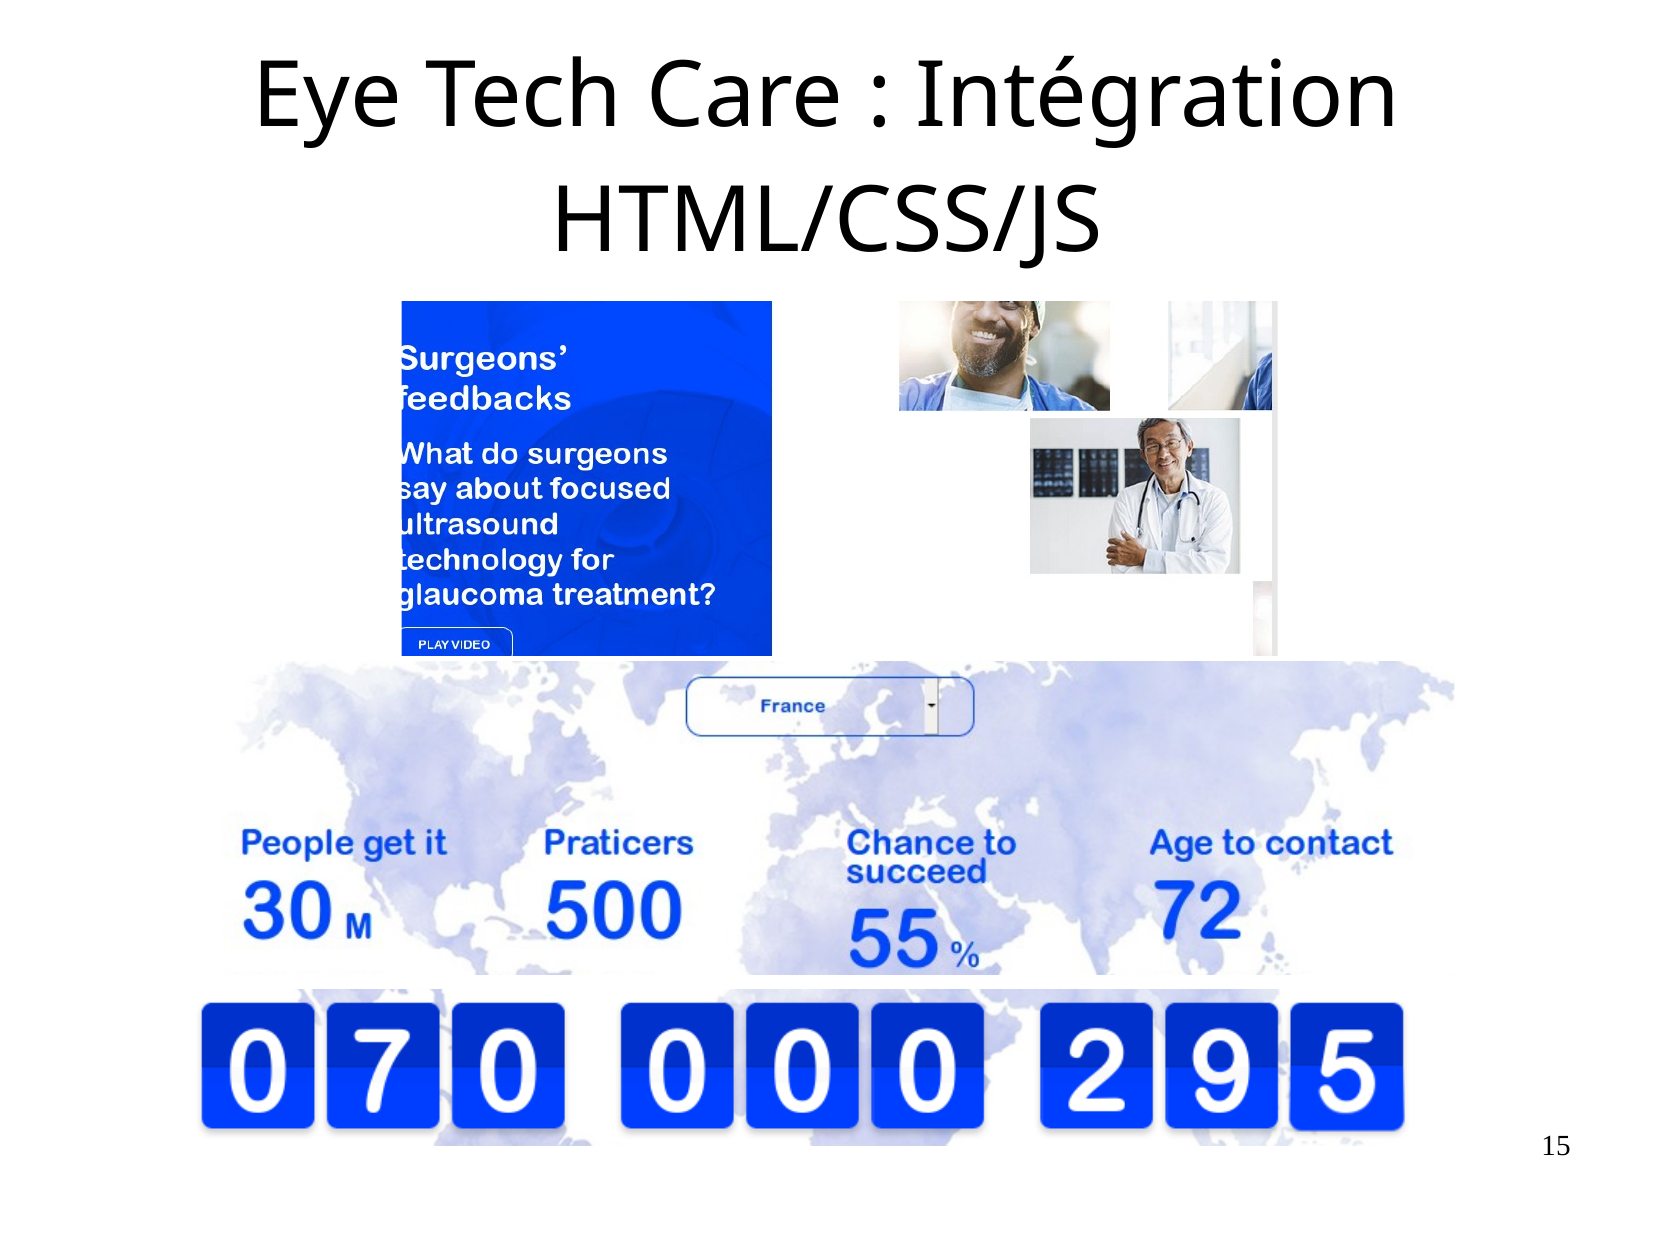

# Eye Tech Care : Intégration HTML/CSS/JS
15